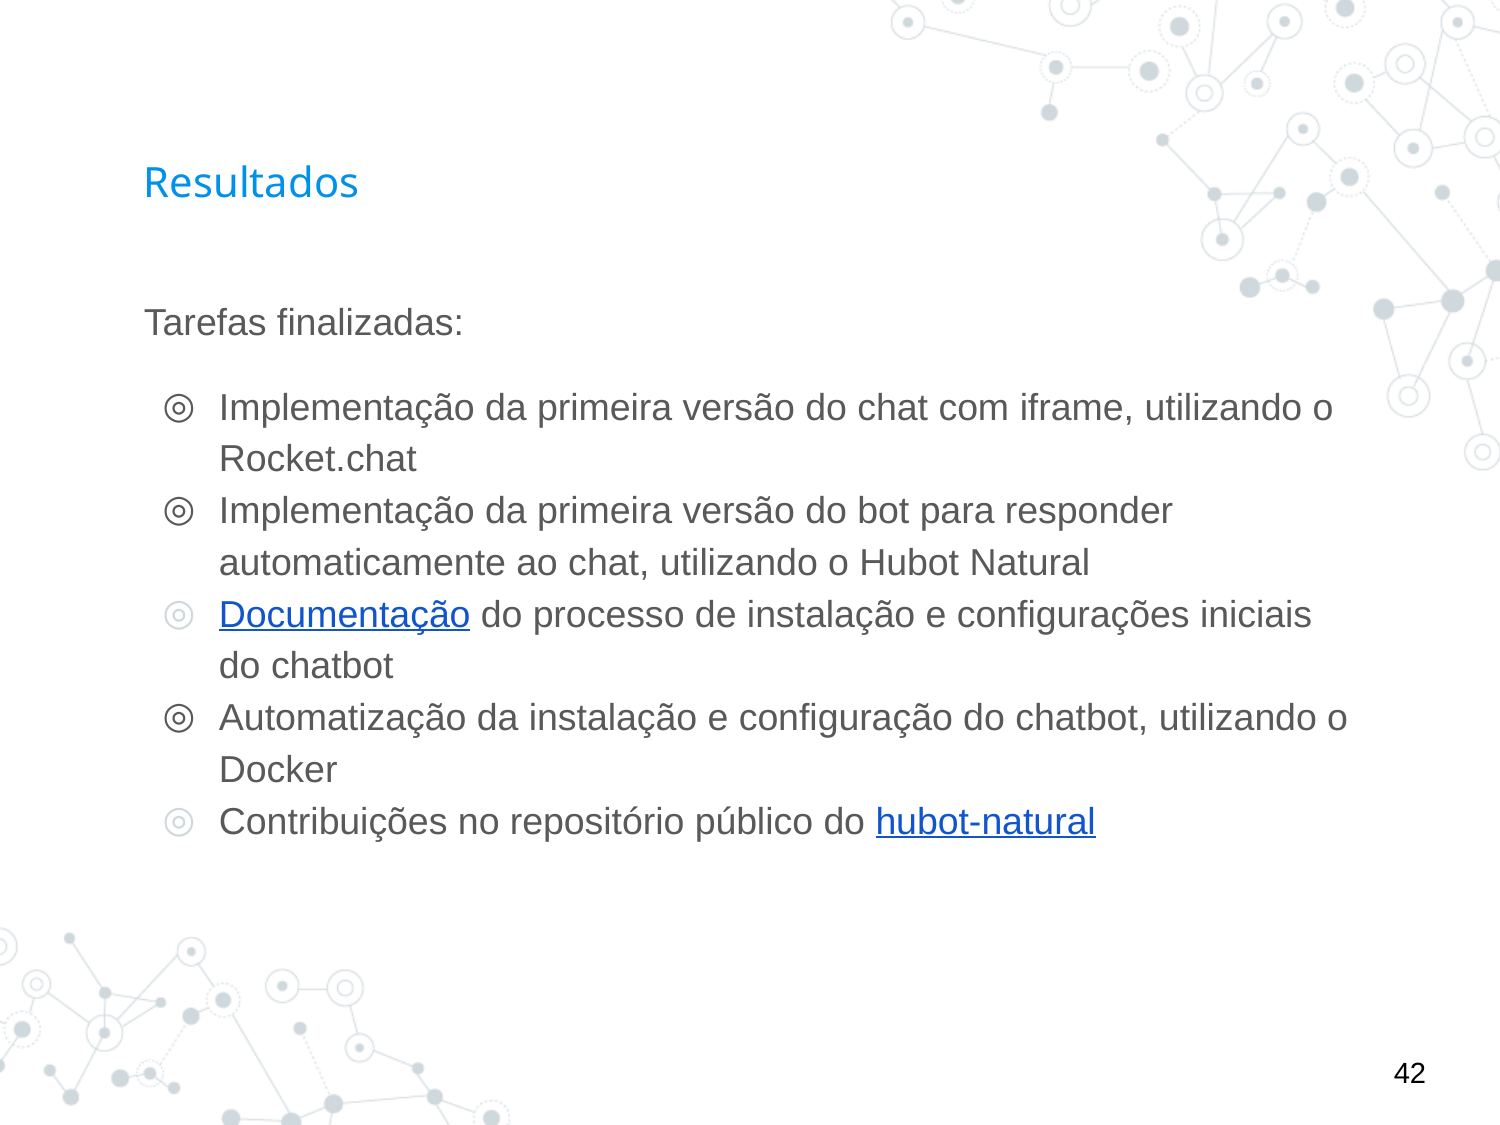

# Resultados
Tarefas finalizadas:
Implementação da primeira versão do chat com iframe, utilizando o Rocket.chat
Implementação da primeira versão do bot para responder automaticamente ao chat, utilizando o Hubot Natural
Documentação do processo de instalação e configurações iniciais do chatbot
Automatização da instalação e configuração do chatbot, utilizando o Docker
Contribuições no repositório público do hubot-natural